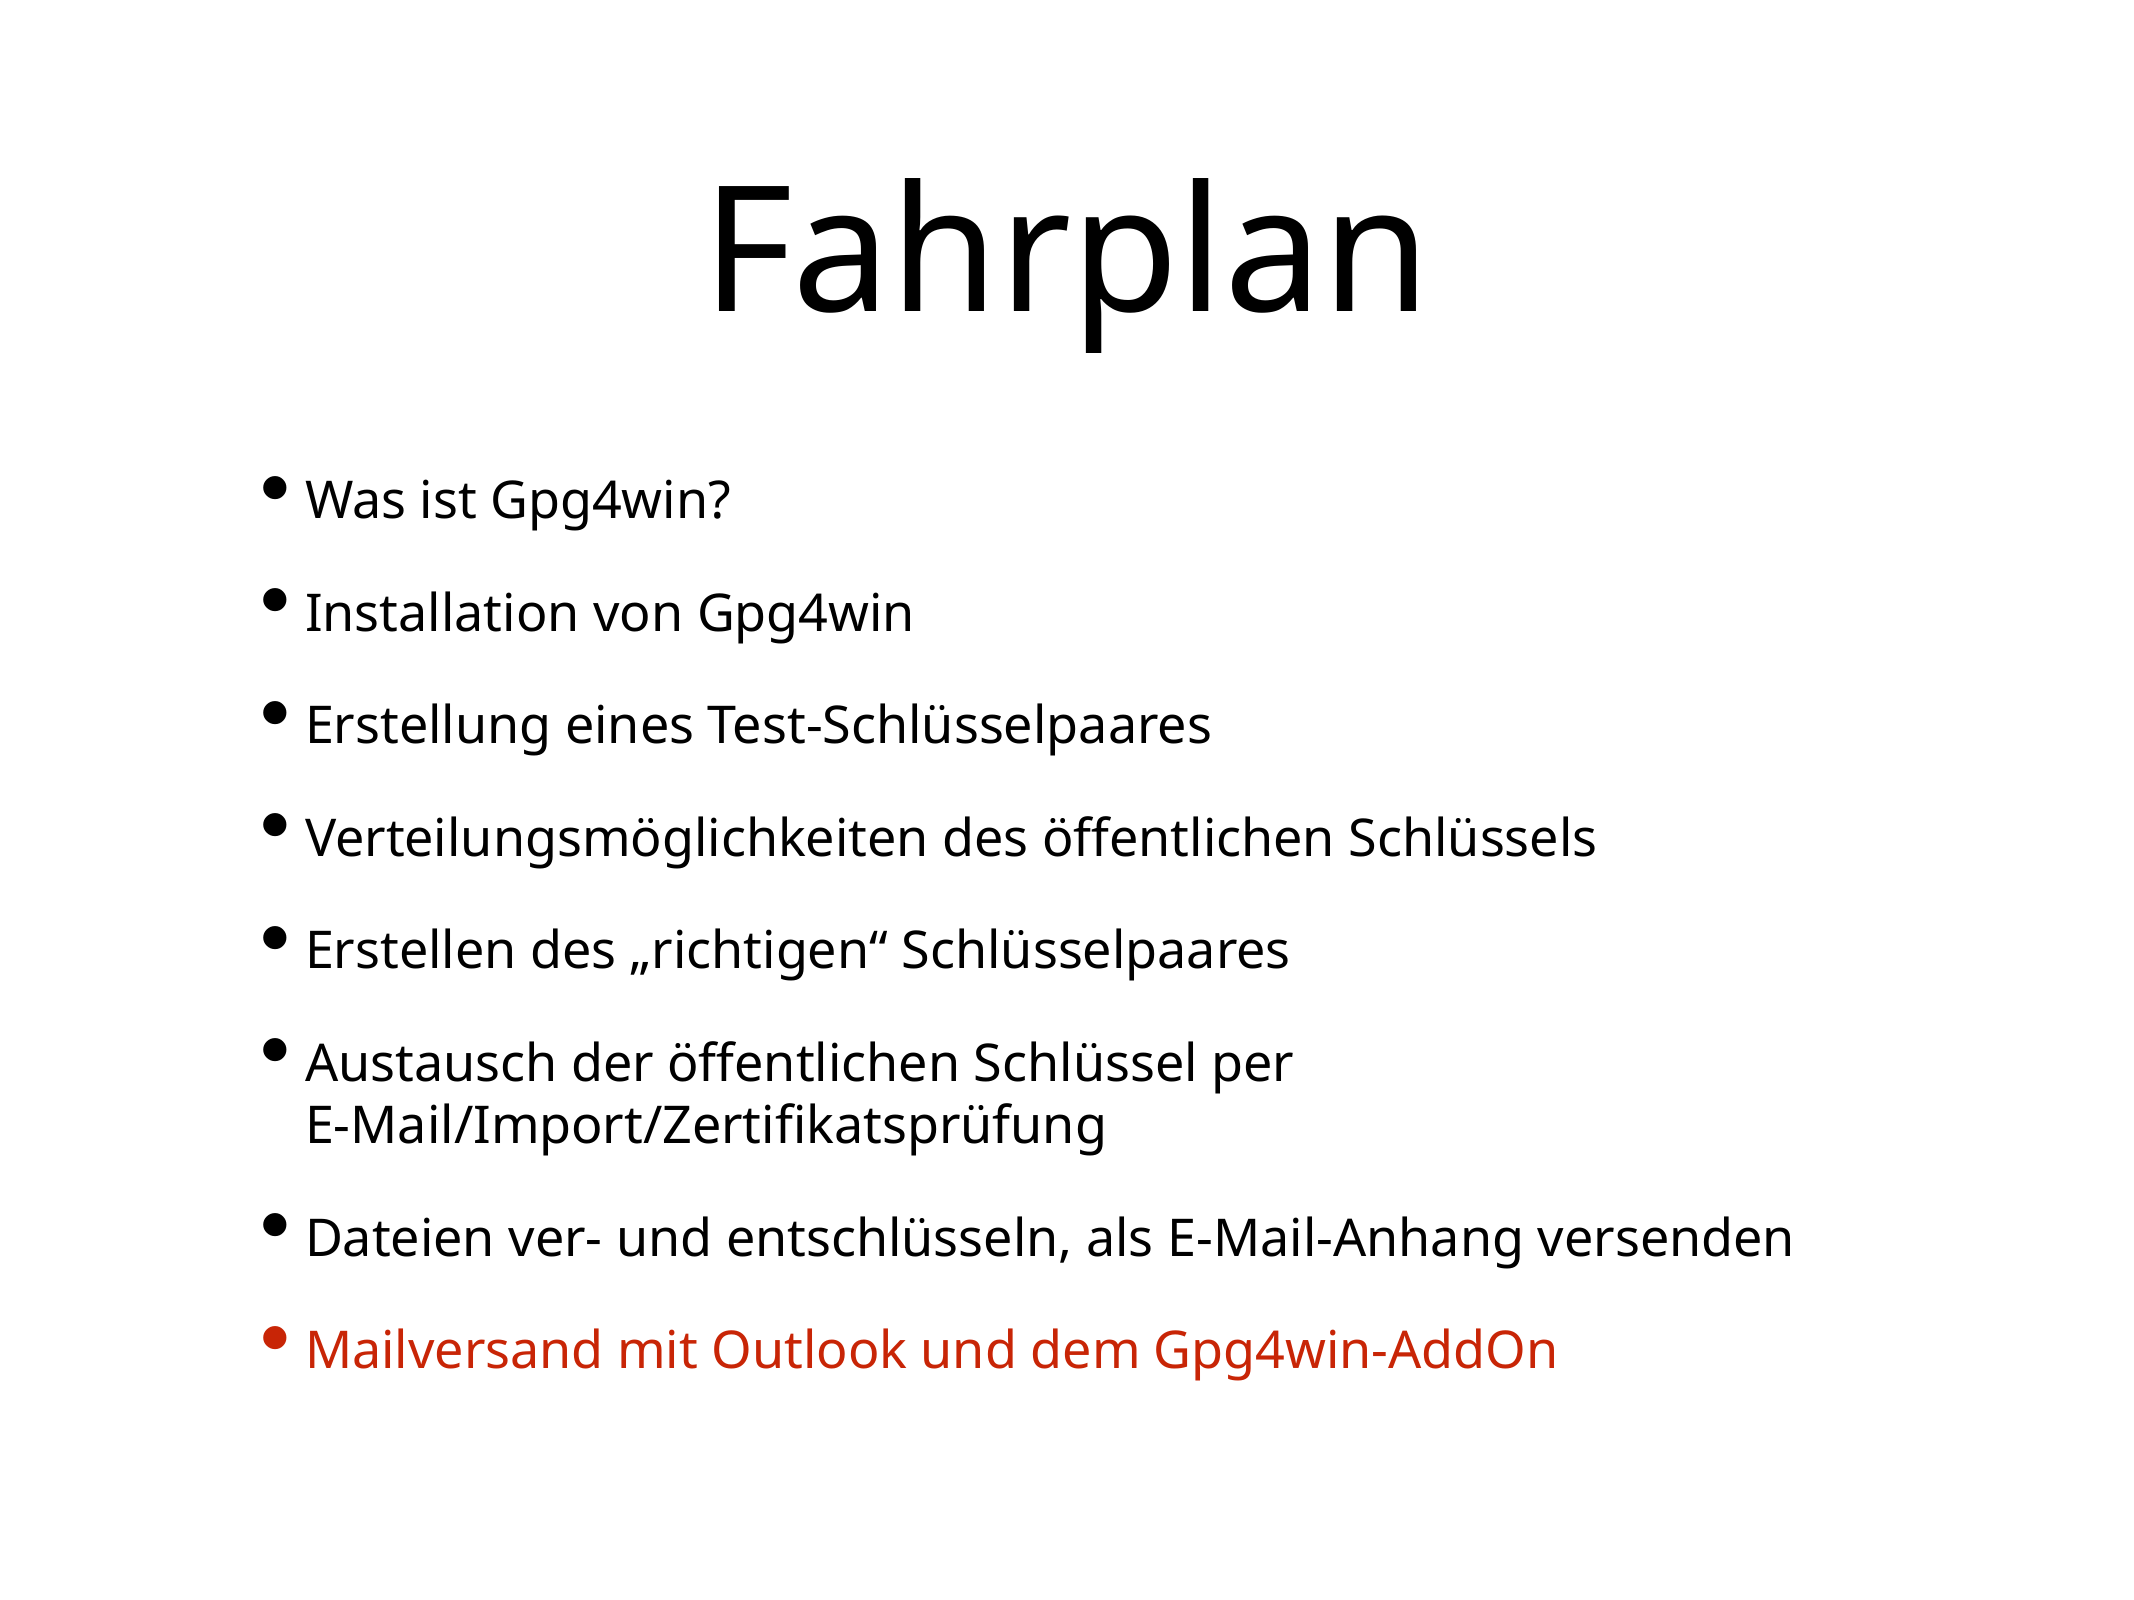

# Fahrplan
Was ist Gpg4win?
Installation von Gpg4win
Erstellung eines Test-Schlüsselpaares
Verteilungsmöglichkeiten des öffentlichen Schlüssels
Erstellen des „richtigen“ Schlüsselpaares
Austausch der öffentlichen Schlüssel per E-Mail/Import/Zertifikatsprüfung
Dateien ver- und entschlüsseln, als E-Mail-Anhang versenden
Mailversand mit Outlook und dem Gpg4win-AddOn